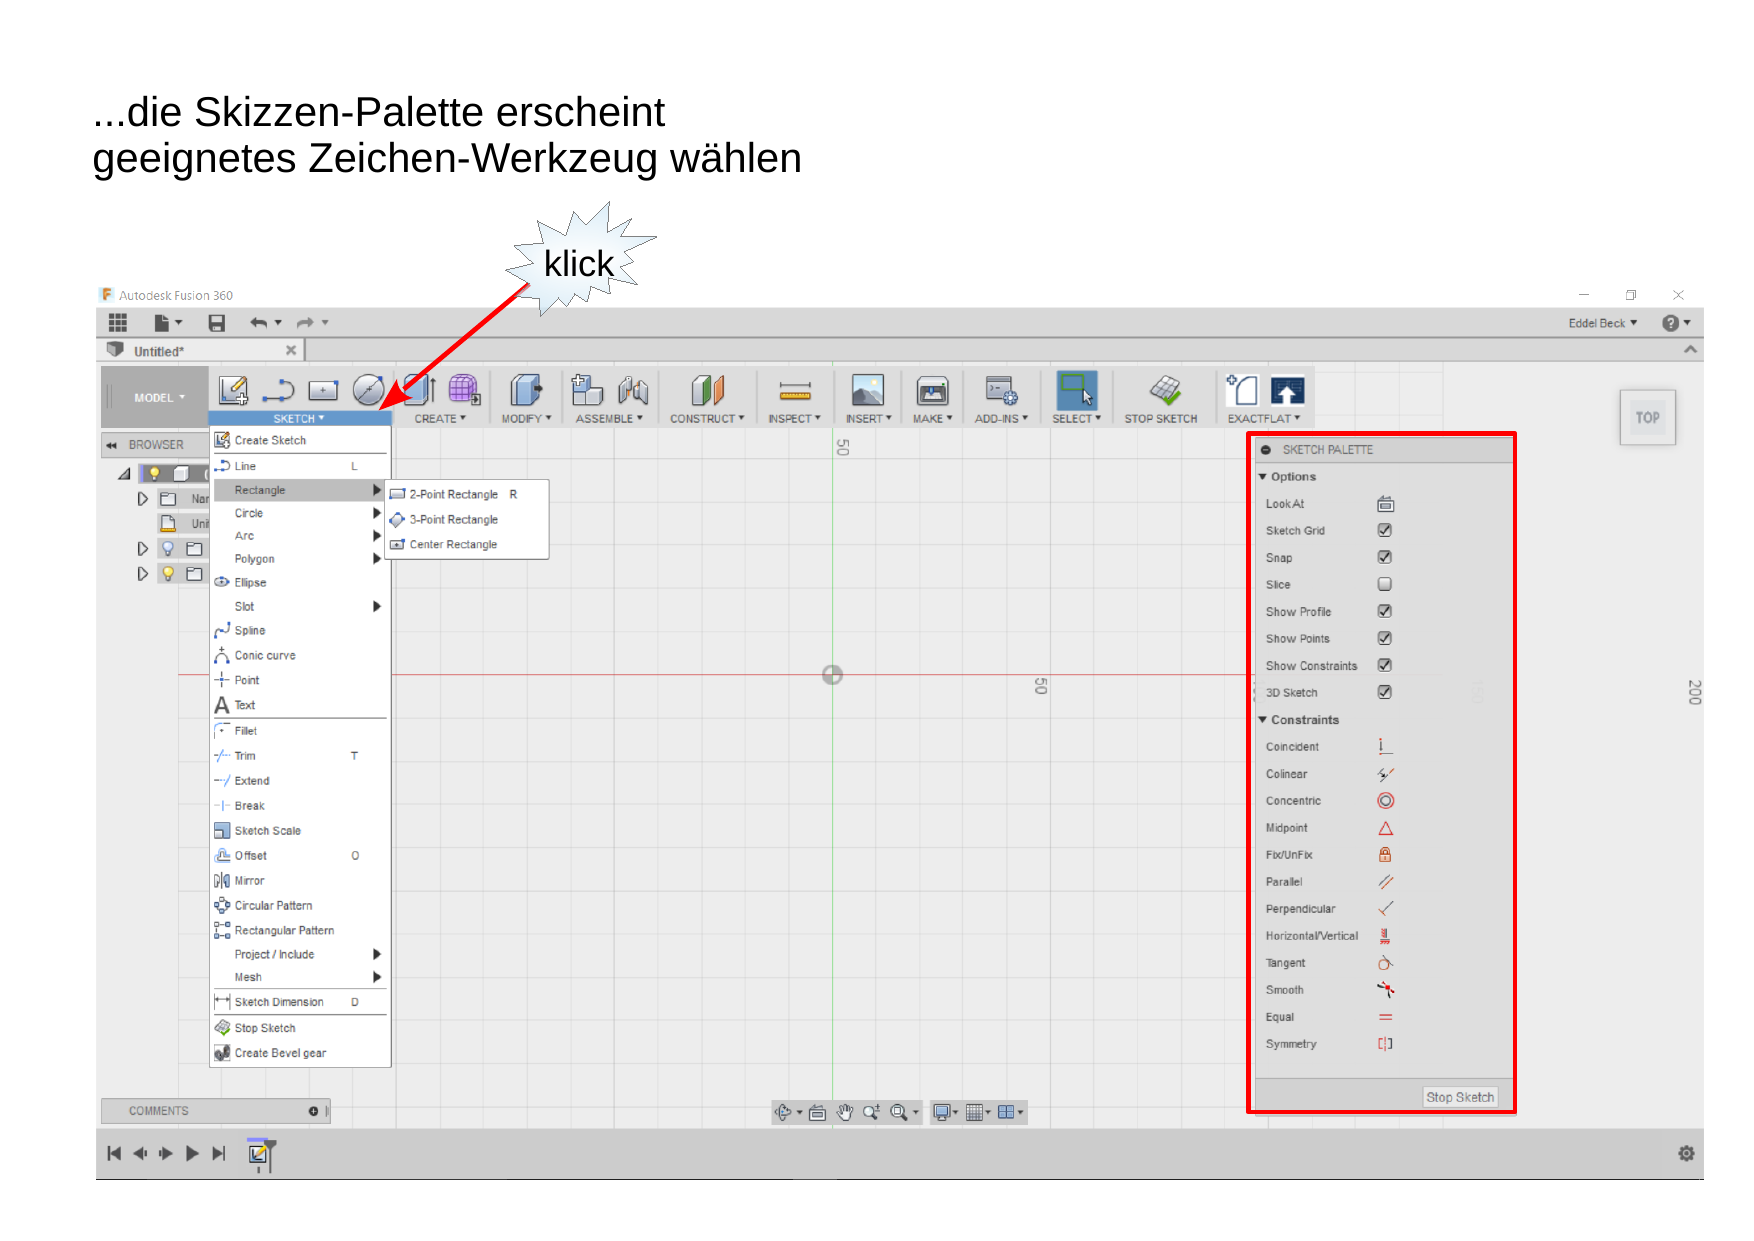

# ...die Skizzen-Palette erscheint geeignetes Zeichen-Werkzeug wählen
klick